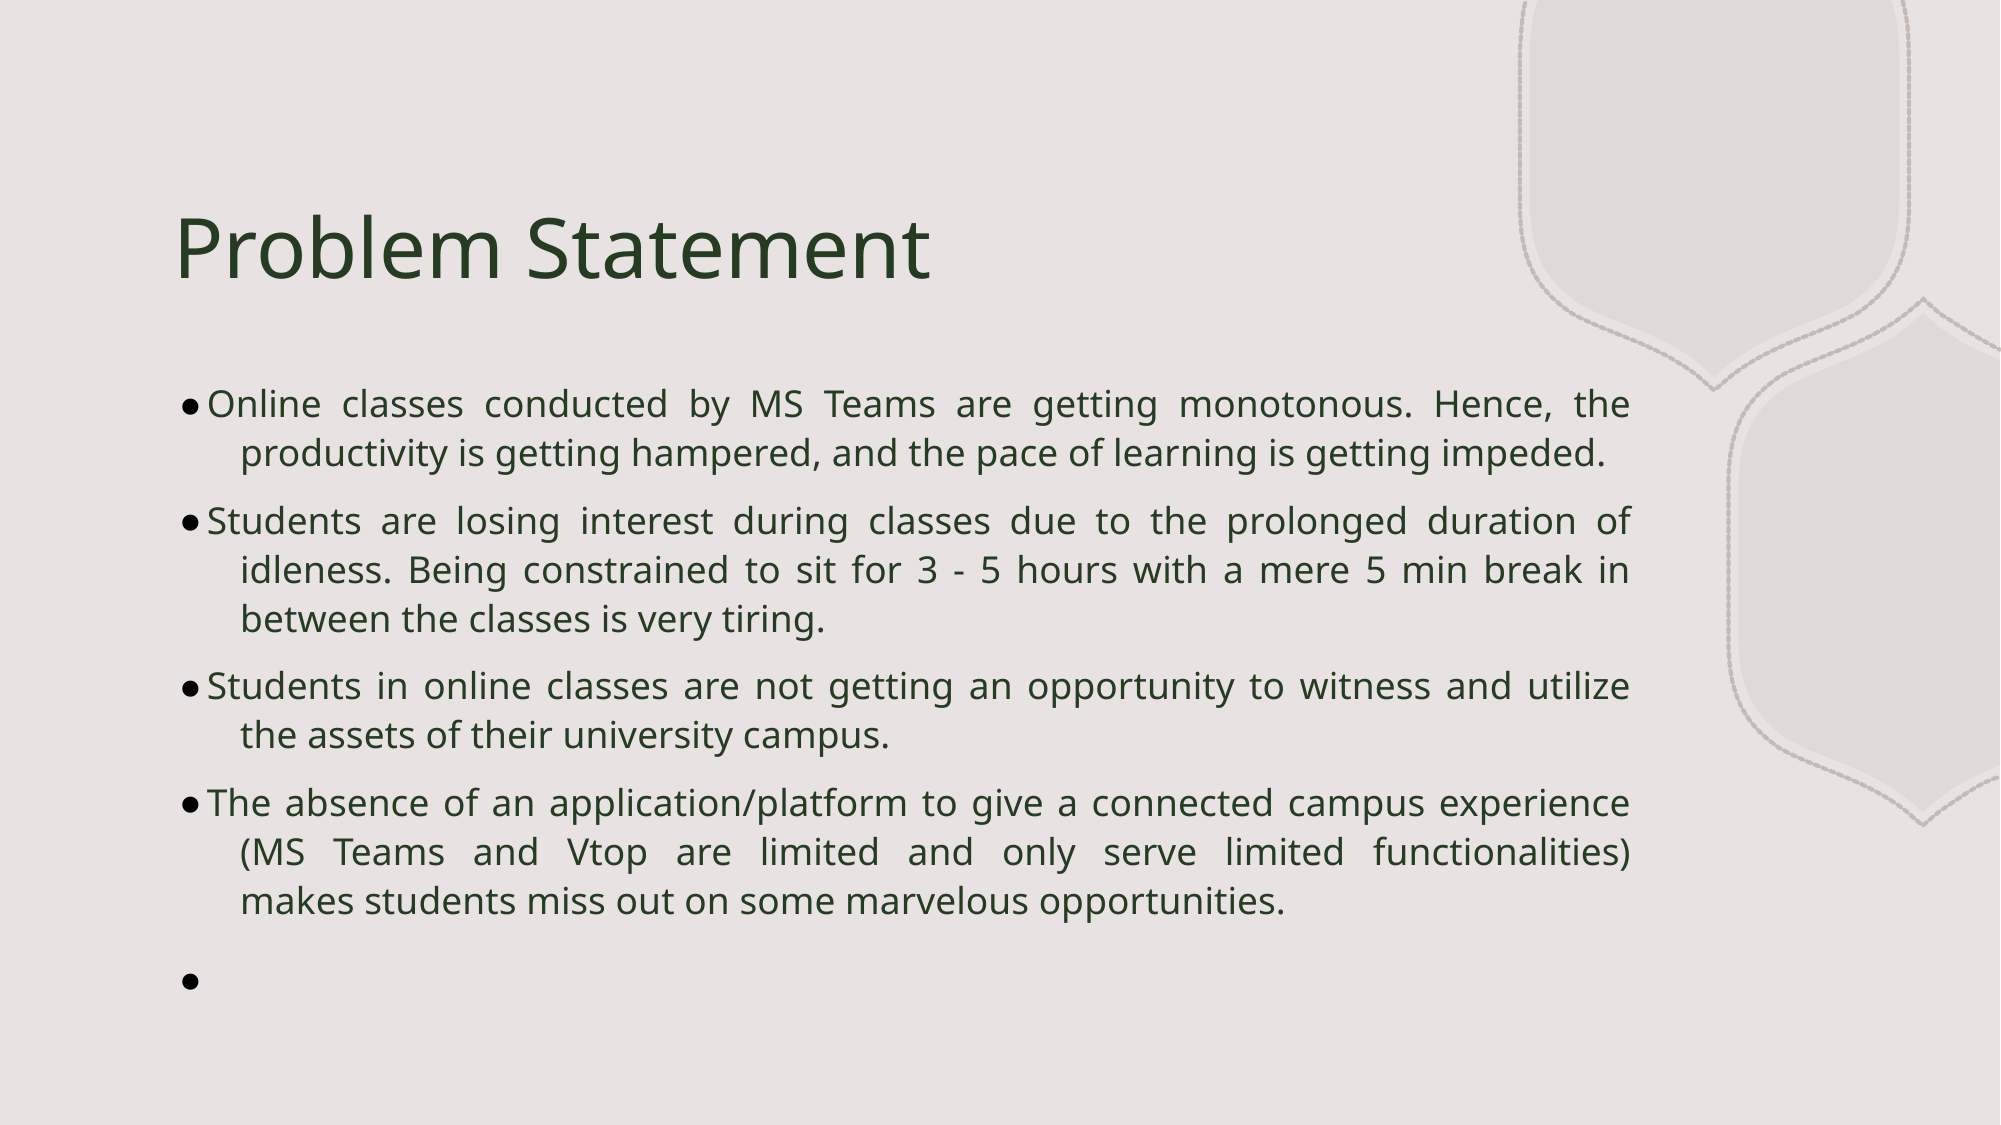

# Problem Statement
Online classes conducted by MS Teams are getting monotonous. Hence, the productivity is getting hampered, and the pace of learning is getting impeded.
Students are losing interest during classes due to the prolonged duration of idleness. Being constrained to sit for 3 - 5 hours with a mere 5 min break in between the classes is very tiring.
Students in online classes are not getting an opportunity to witness and utilize the assets of their university campus.
The absence of an application/platform to give a connected campus experience (MS Teams and Vtop are limited and only serve limited functionalities) makes students miss out on some marvelous opportunities.